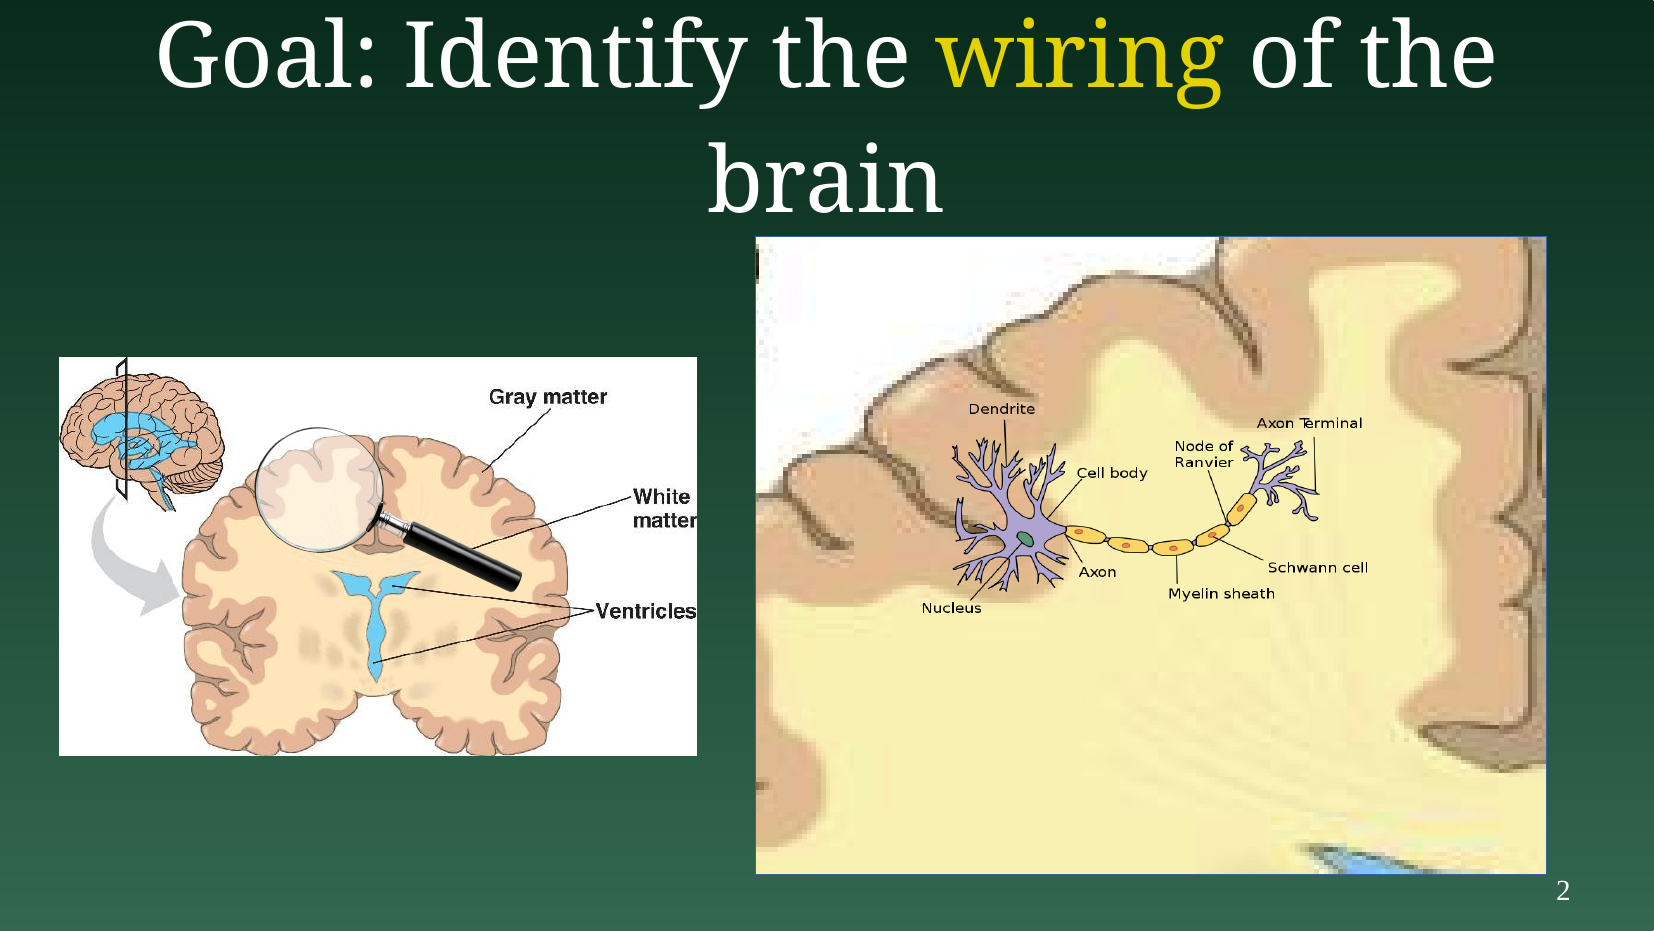

# Goal: Identify the wiring of the brain
2